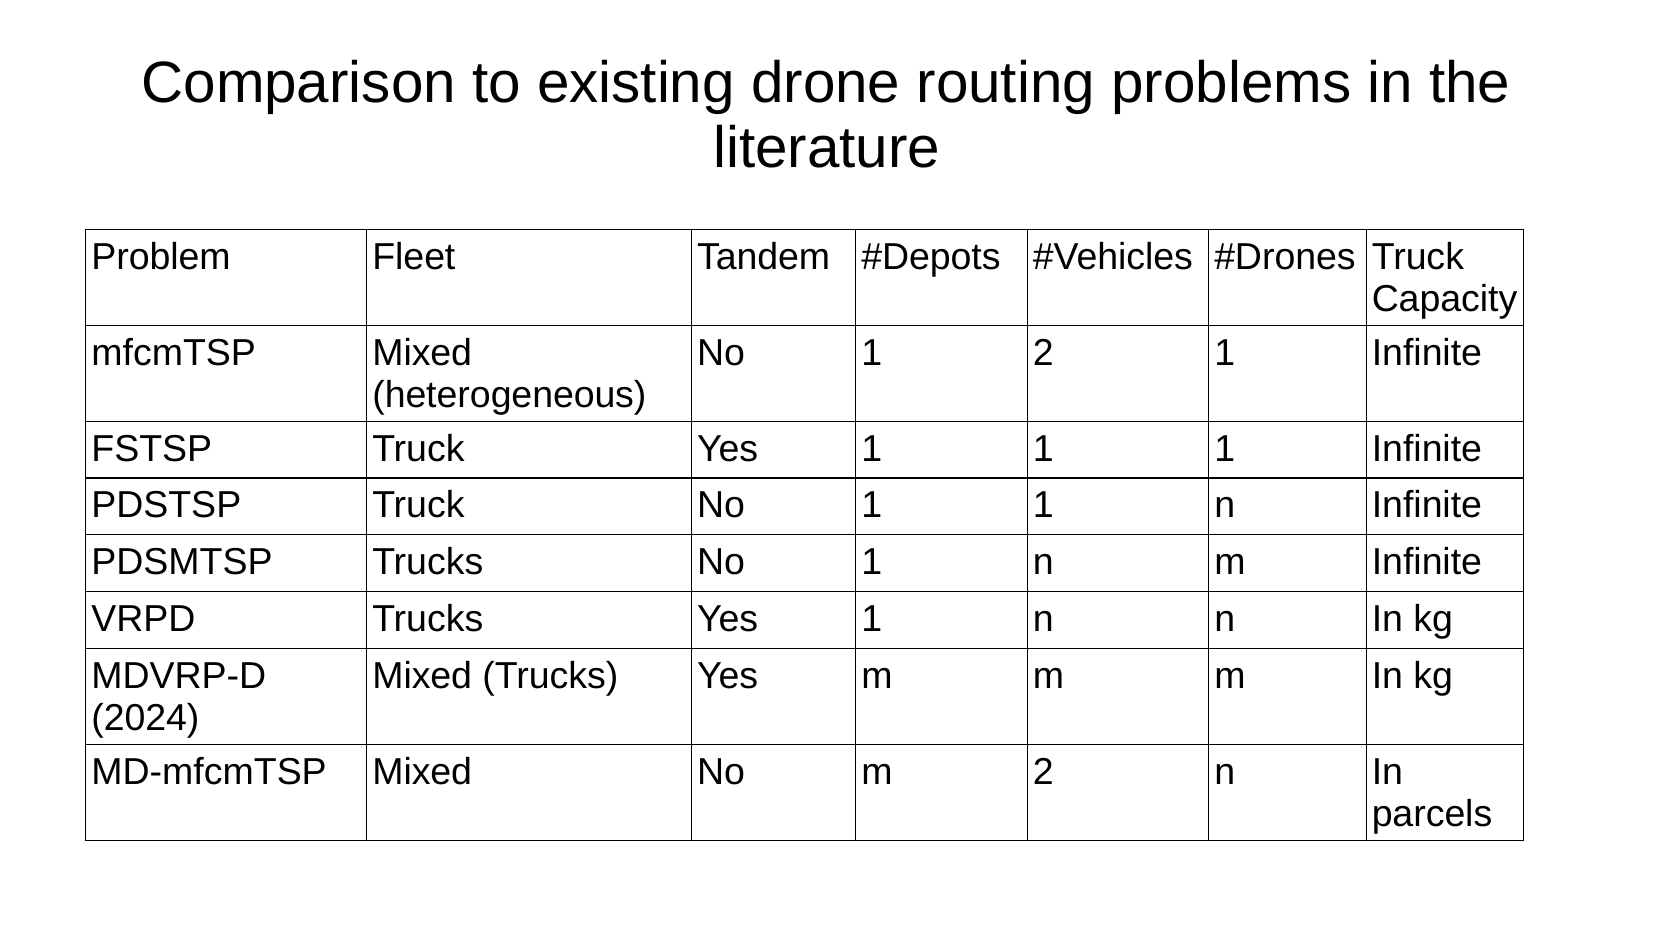

# Comparison to existing drone routing problems in the literature
| Problem | Fleet | Tandem | #Depots | #Vehicles | #Drones | Truck Capacity |
| --- | --- | --- | --- | --- | --- | --- |
| mfcmTSP | Mixed (heterogeneous) | No | 1 | 2 | 1 | Infinite |
| FSTSP | Truck | Yes | 1 | 1 | 1 | Infinite |
| PDSTSP | Truck | No | 1 | 1 | n | Infinite |
| PDSMTSP | Trucks | No | 1 | n | m | Infinite |
| VRPD | Trucks | Yes | 1 | n | n | In kg |
| MDVRP-D (2024) | Mixed (Trucks) | Yes | m | m | m | In kg |
| MD-mfcmTSP | Mixed | No | m | 2 | n | In parcels |